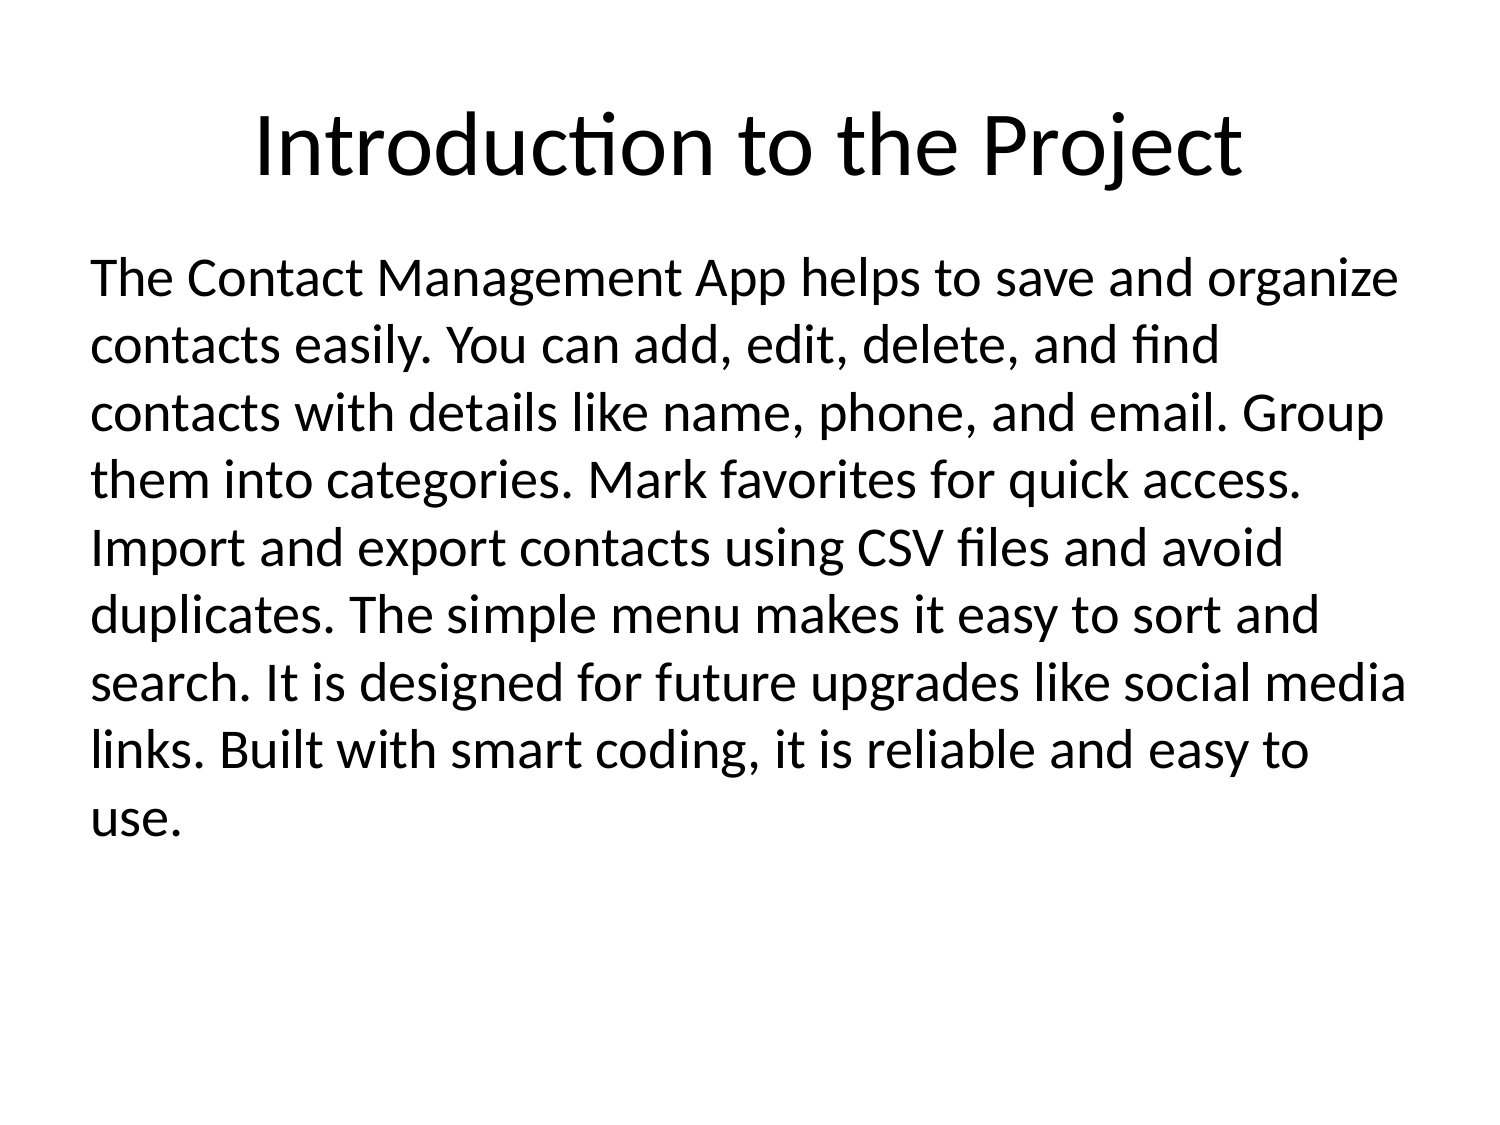

# Introduction to the Project
The Contact Management App helps to save and organize contacts easily. You can add, edit, delete, and find contacts with details like name, phone, and email. Group them into categories. Mark favorites for quick access. Import and export contacts using CSV files and avoid duplicates. The simple menu makes it easy to sort and search. It is designed for future upgrades like social media links. Built with smart coding, it is reliable and easy to use.